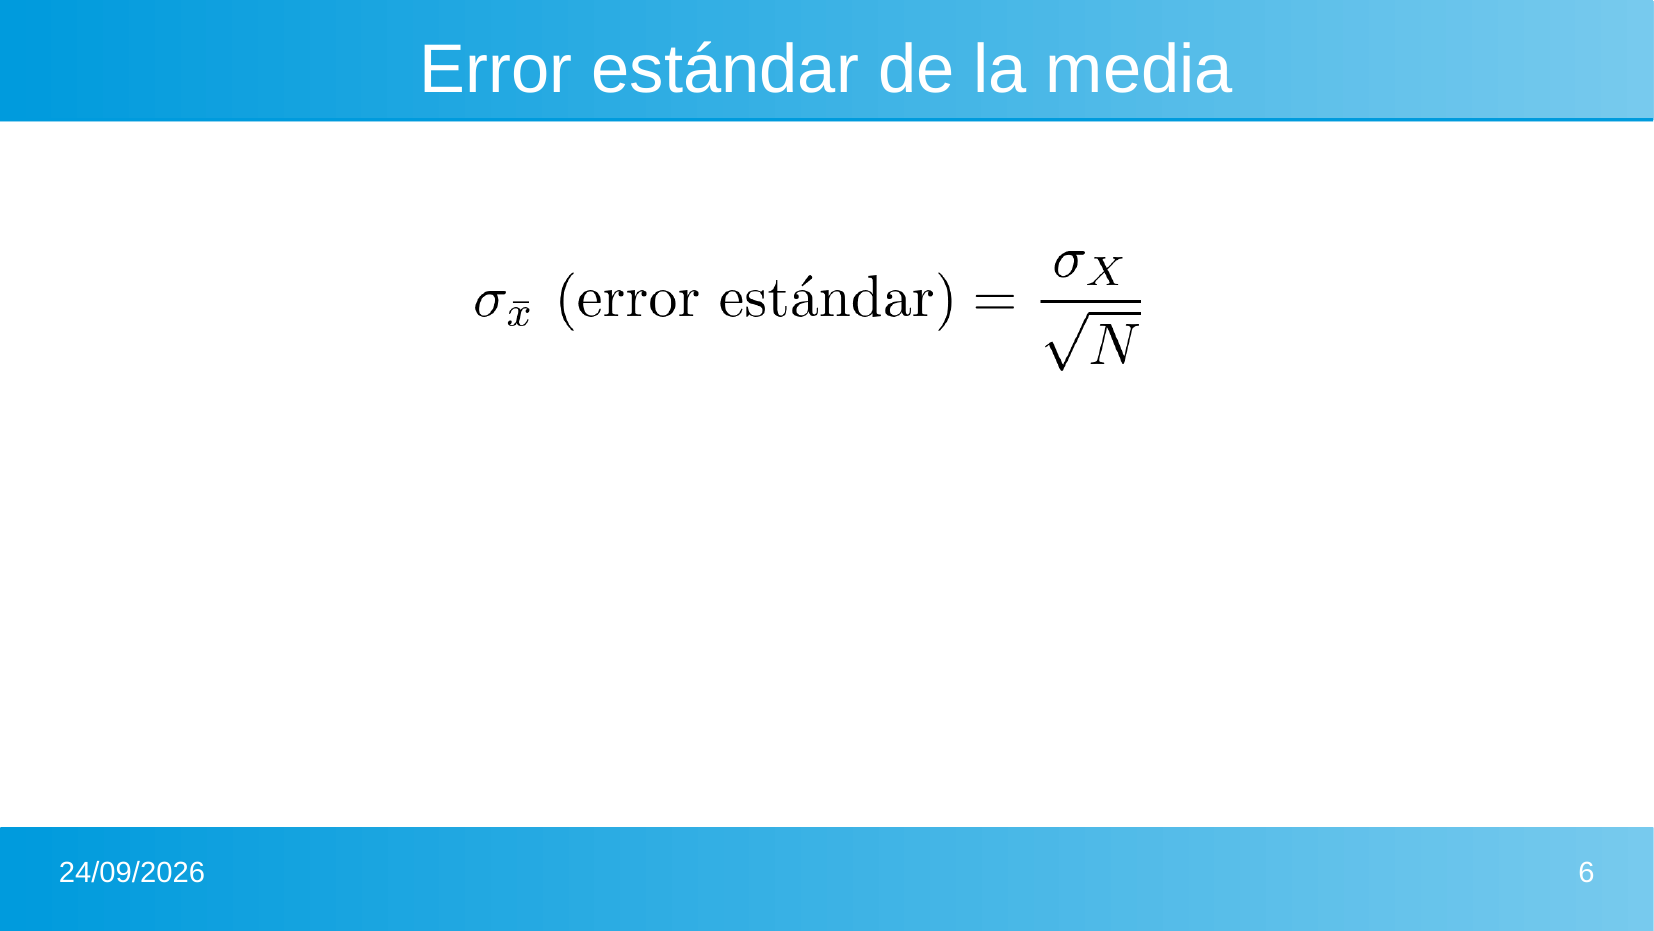

# Error estándar de la media
6